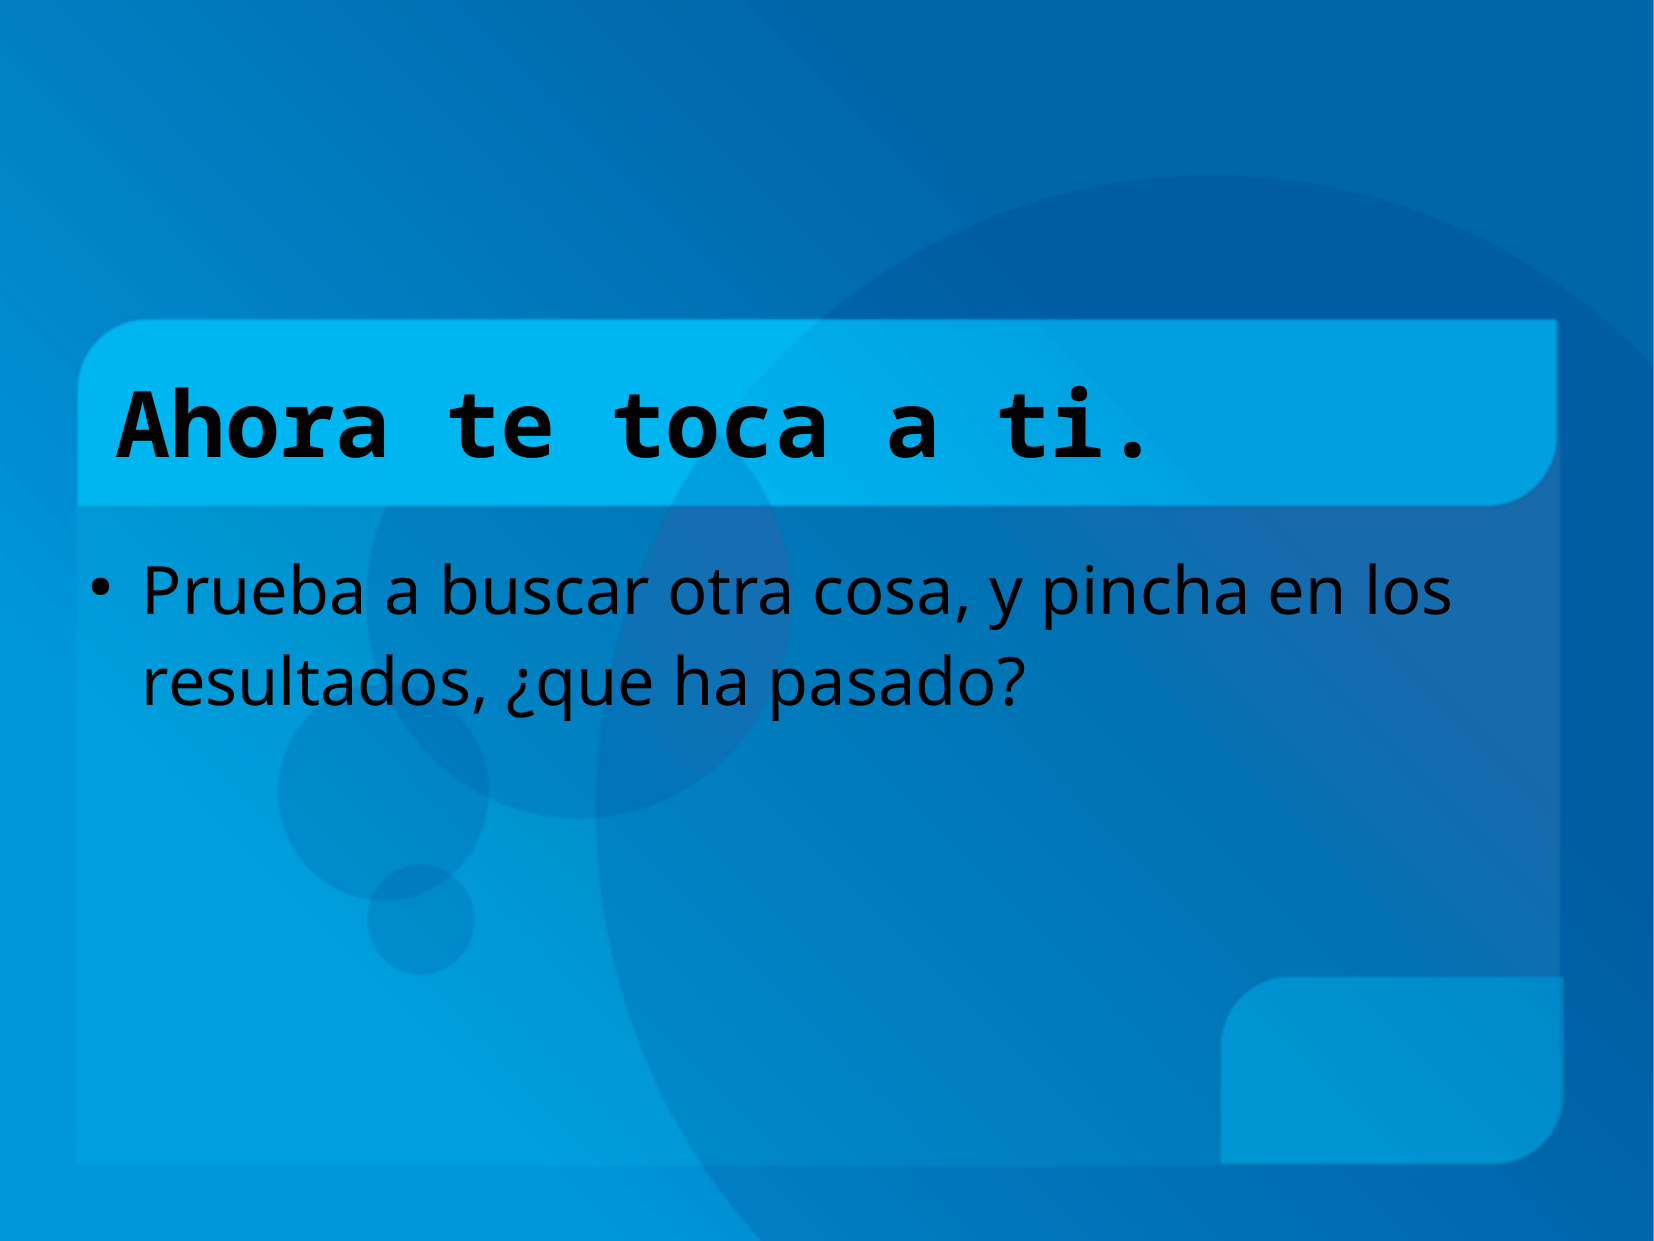

# Ahora te toca a ti.
Prueba a buscar otra cosa, y pincha en los resultados, ¿que ha pasado?